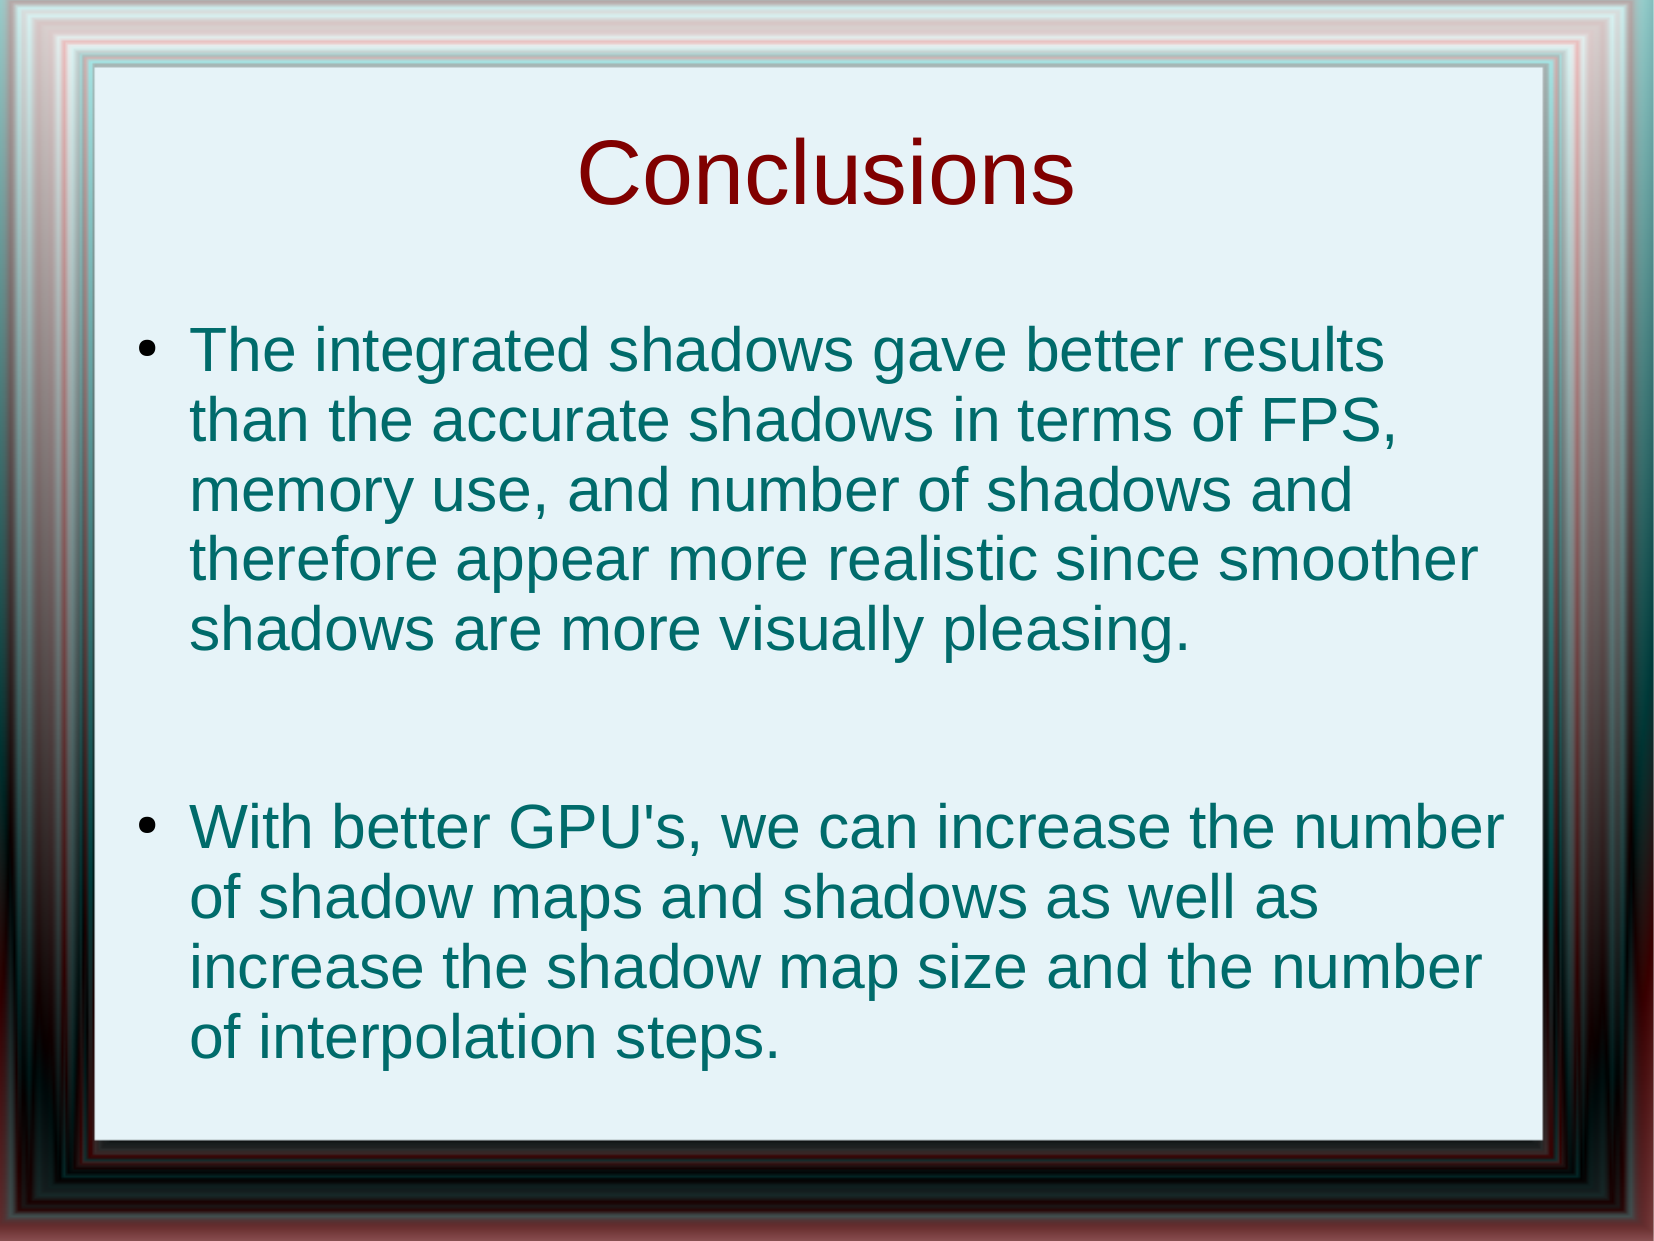

# Conclusions
The integrated shadows gave better results than the accurate shadows in terms of FPS, memory use, and number of shadows and therefore appear more realistic since smoother shadows are more visually pleasing.
With better GPU's, we can increase the number of shadow maps and shadows as well as increase the shadow map size and the number of interpolation steps.